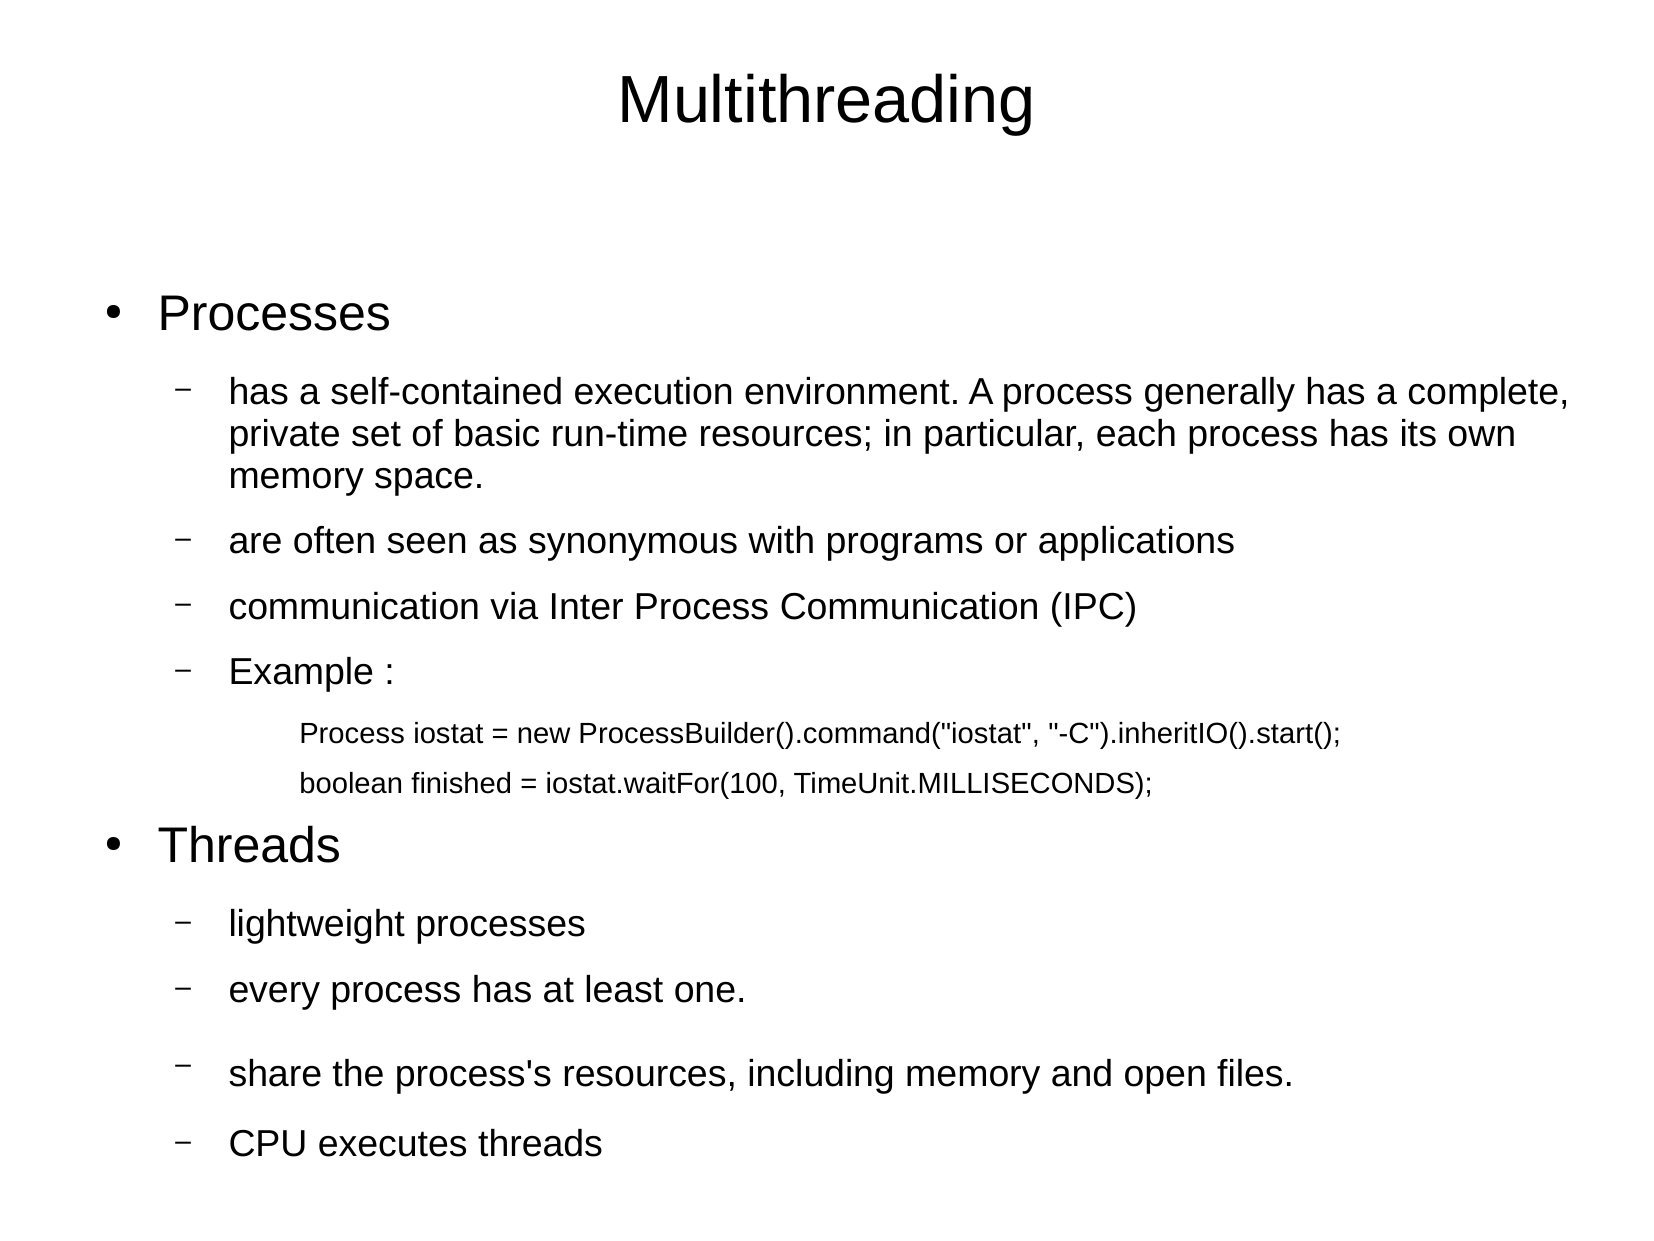

# Multithreading
Processes
has a self-contained execution environment. A process generally has a complete, private set of basic run-time resources; in particular, each process has its own memory space.
are often seen as synonymous with programs or applications
communication via Inter Process Communication (IPC)
Example :
Process iostat = new ProcessBuilder().command("iostat", "-C").inheritIO().start();
boolean finished = iostat.waitFor(100, TimeUnit.MILLISECONDS);
Threads
lightweight processes
every process has at least one.
share the process's resources, including memory and open files.
CPU executes threads